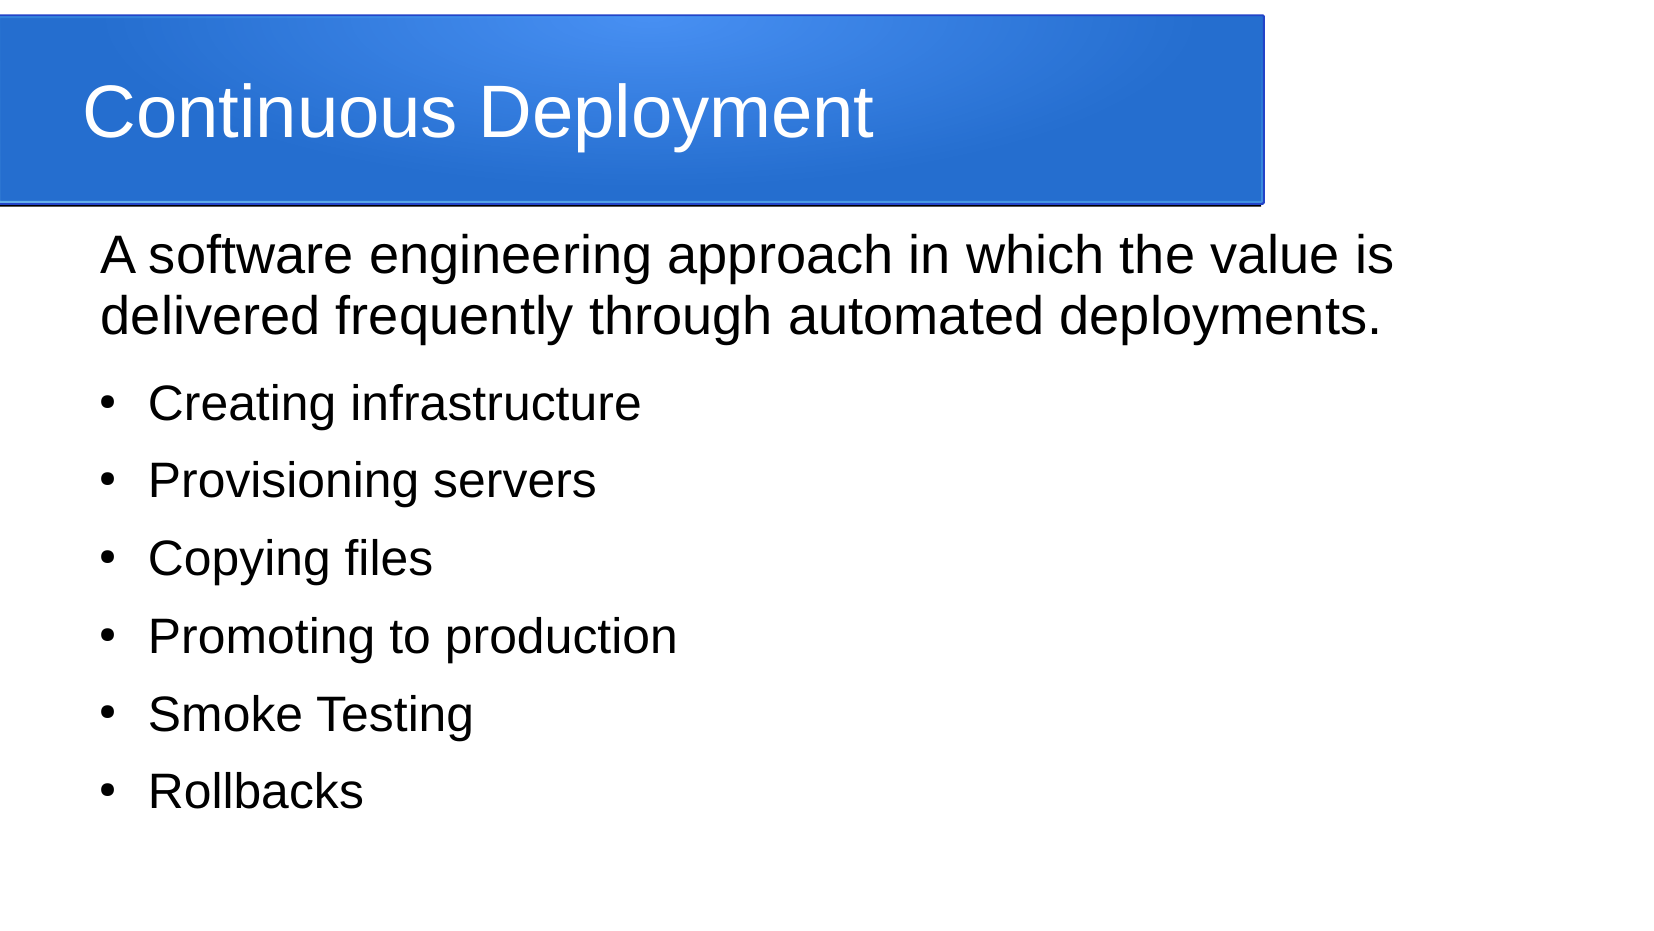

# Continuous Deployment
A software engineering approach in which the value is delivered frequently through automated deployments.
Creating infrastructure
Provisioning servers
Copying files
Promoting to production
Smoke Testing
Rollbacks